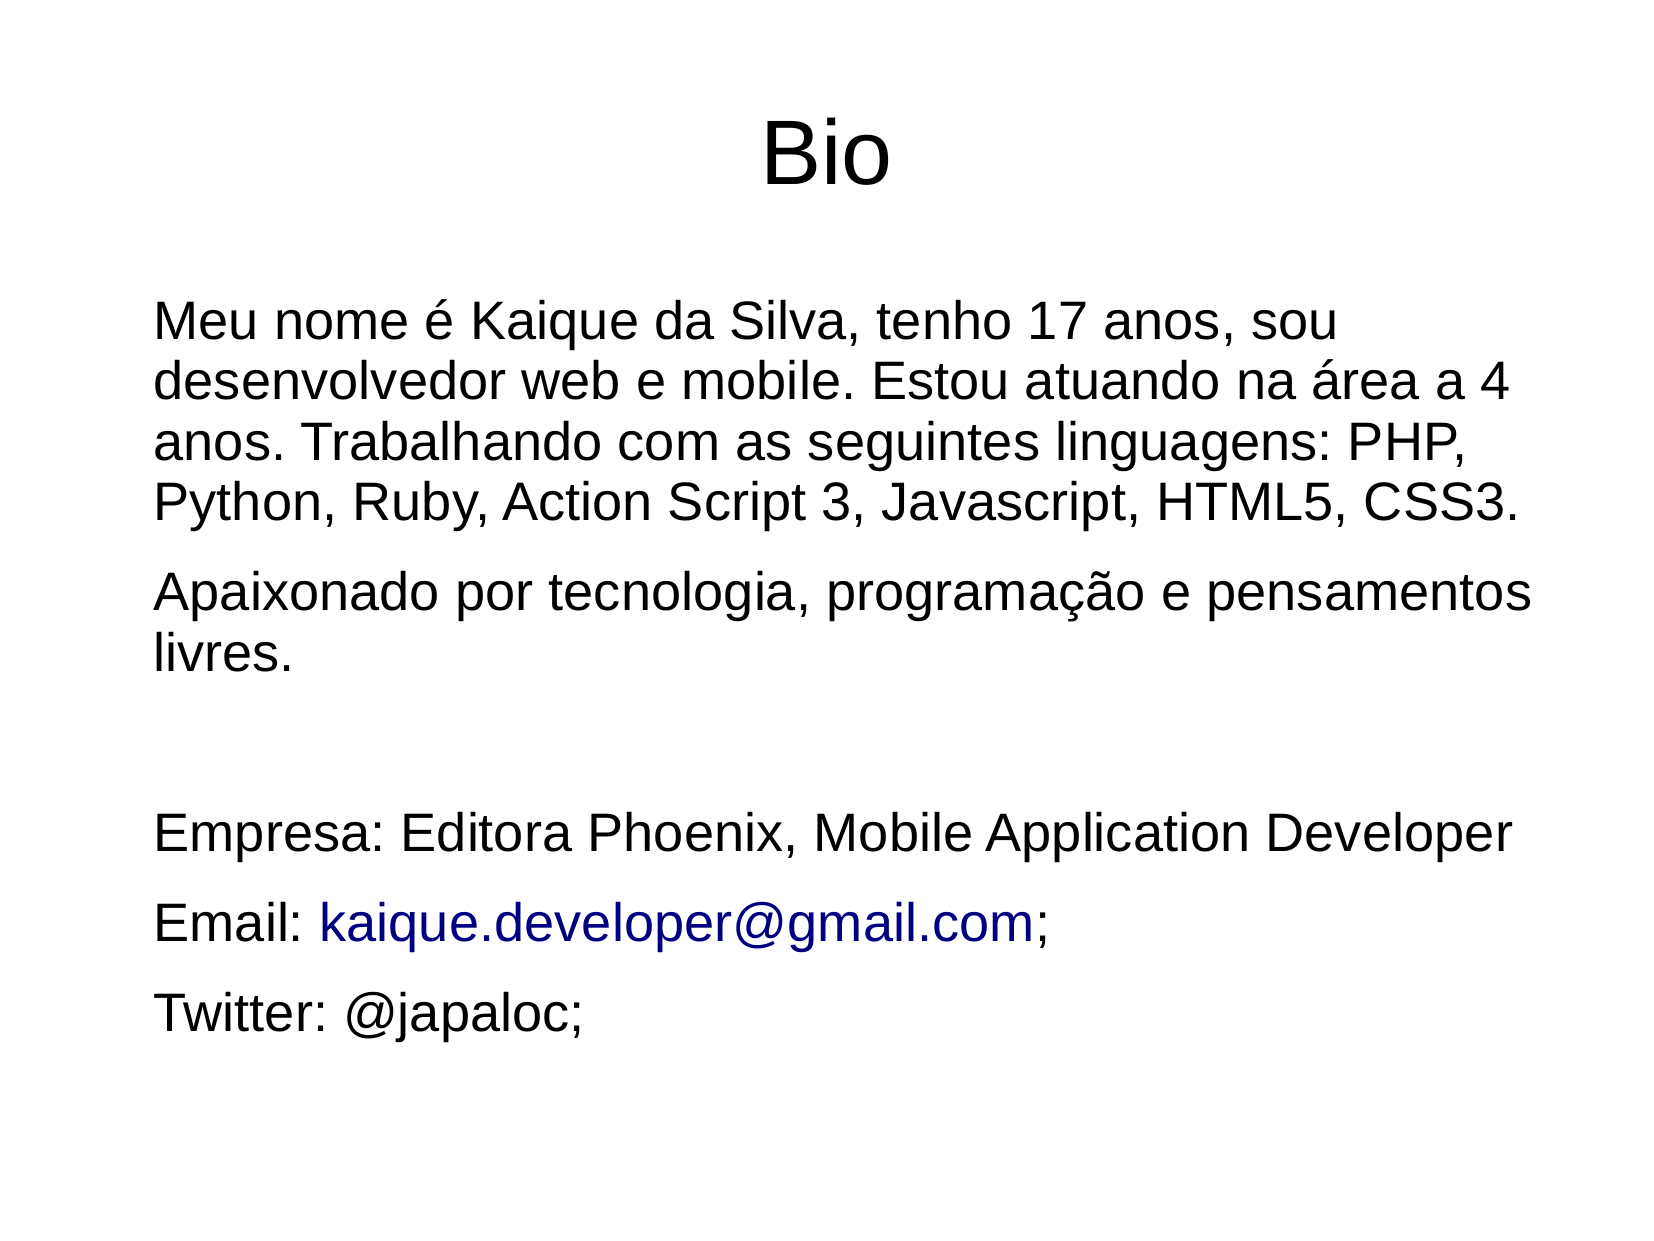

# Bio
Meu nome é Kaique da Silva, tenho 17 anos, sou desenvolvedor web e mobile. Estou atuando na área a 4 anos. Trabalhando com as seguintes linguagens: PHP, Python, Ruby, Action Script 3, Javascript, HTML5, CSS3.
Apaixonado por tecnologia, programação e pensamentos livres.
Empresa: Editora Phoenix, Mobile Application Developer
Email: kaique.developer@gmail.com;
Twitter: @japaloc;